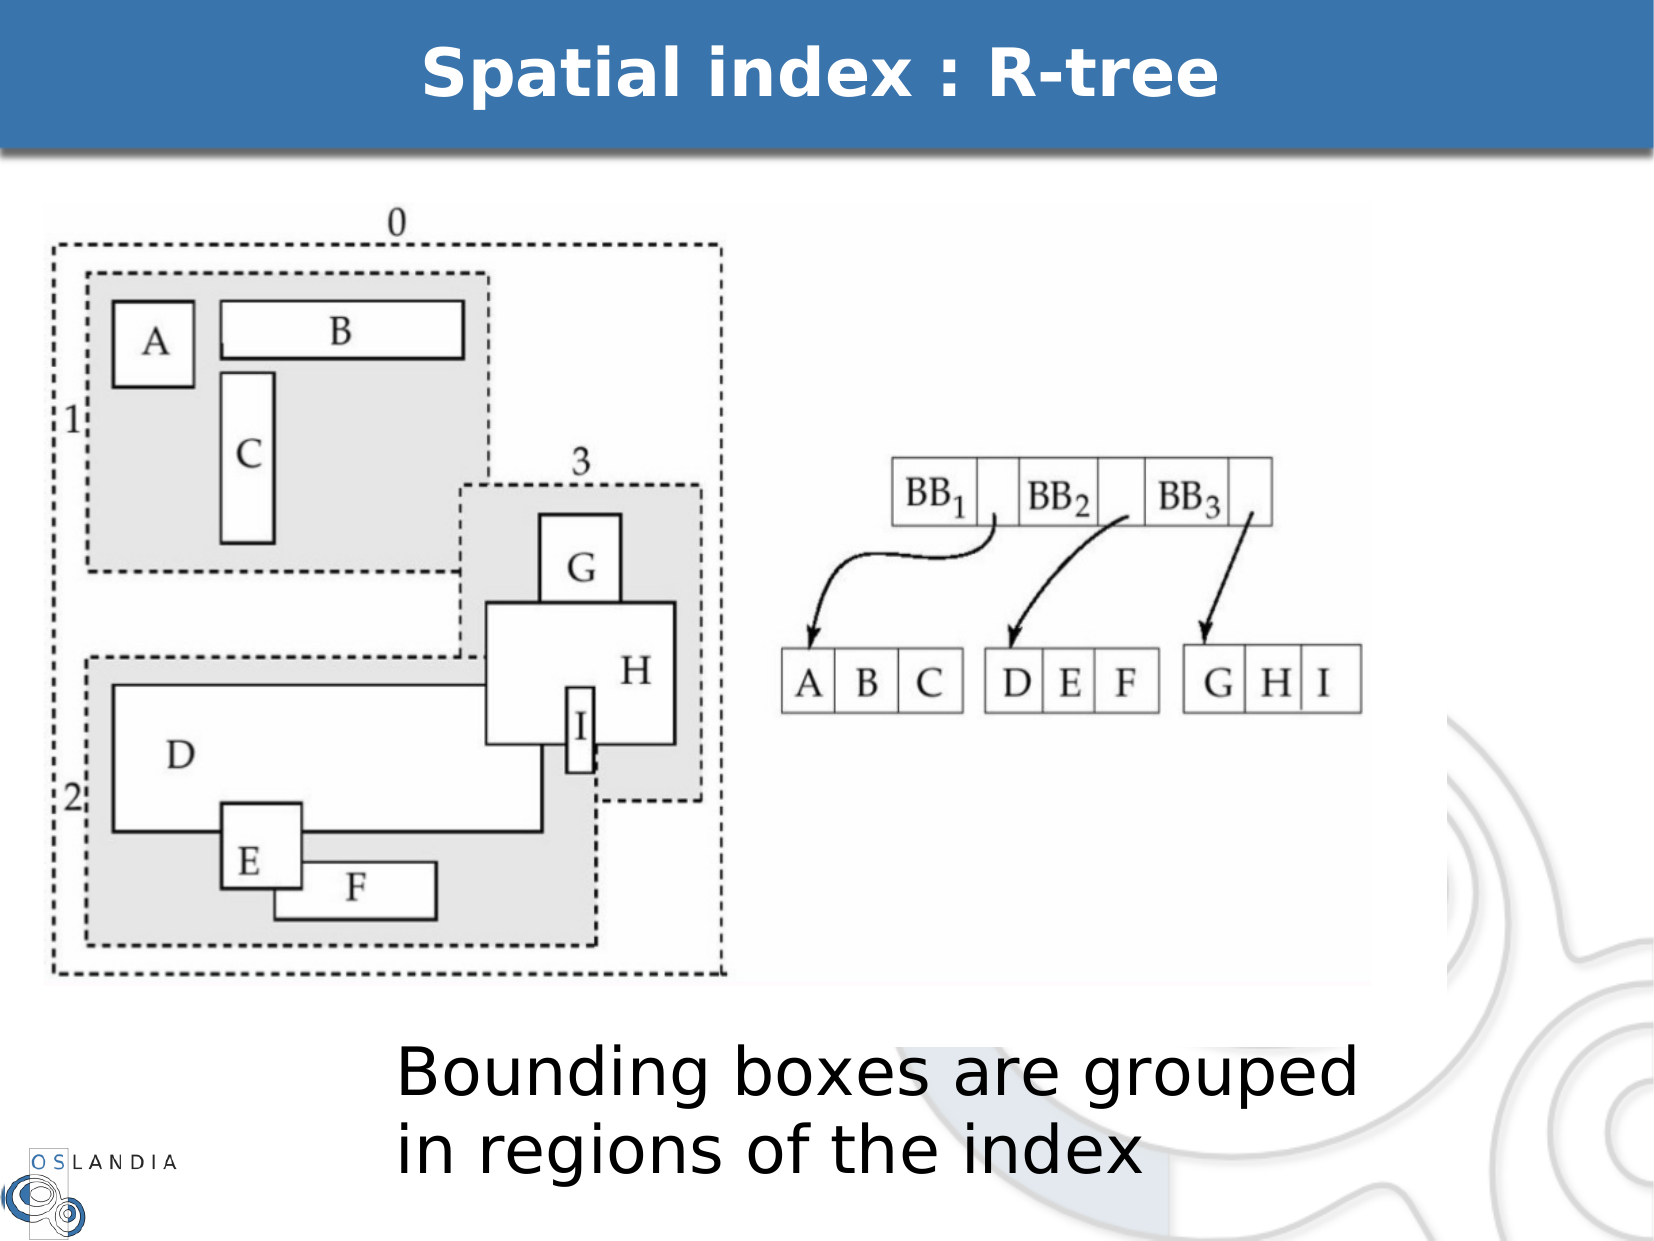

# Spatial index : R-tree
Bounding boxes are grouped
in regions of the index